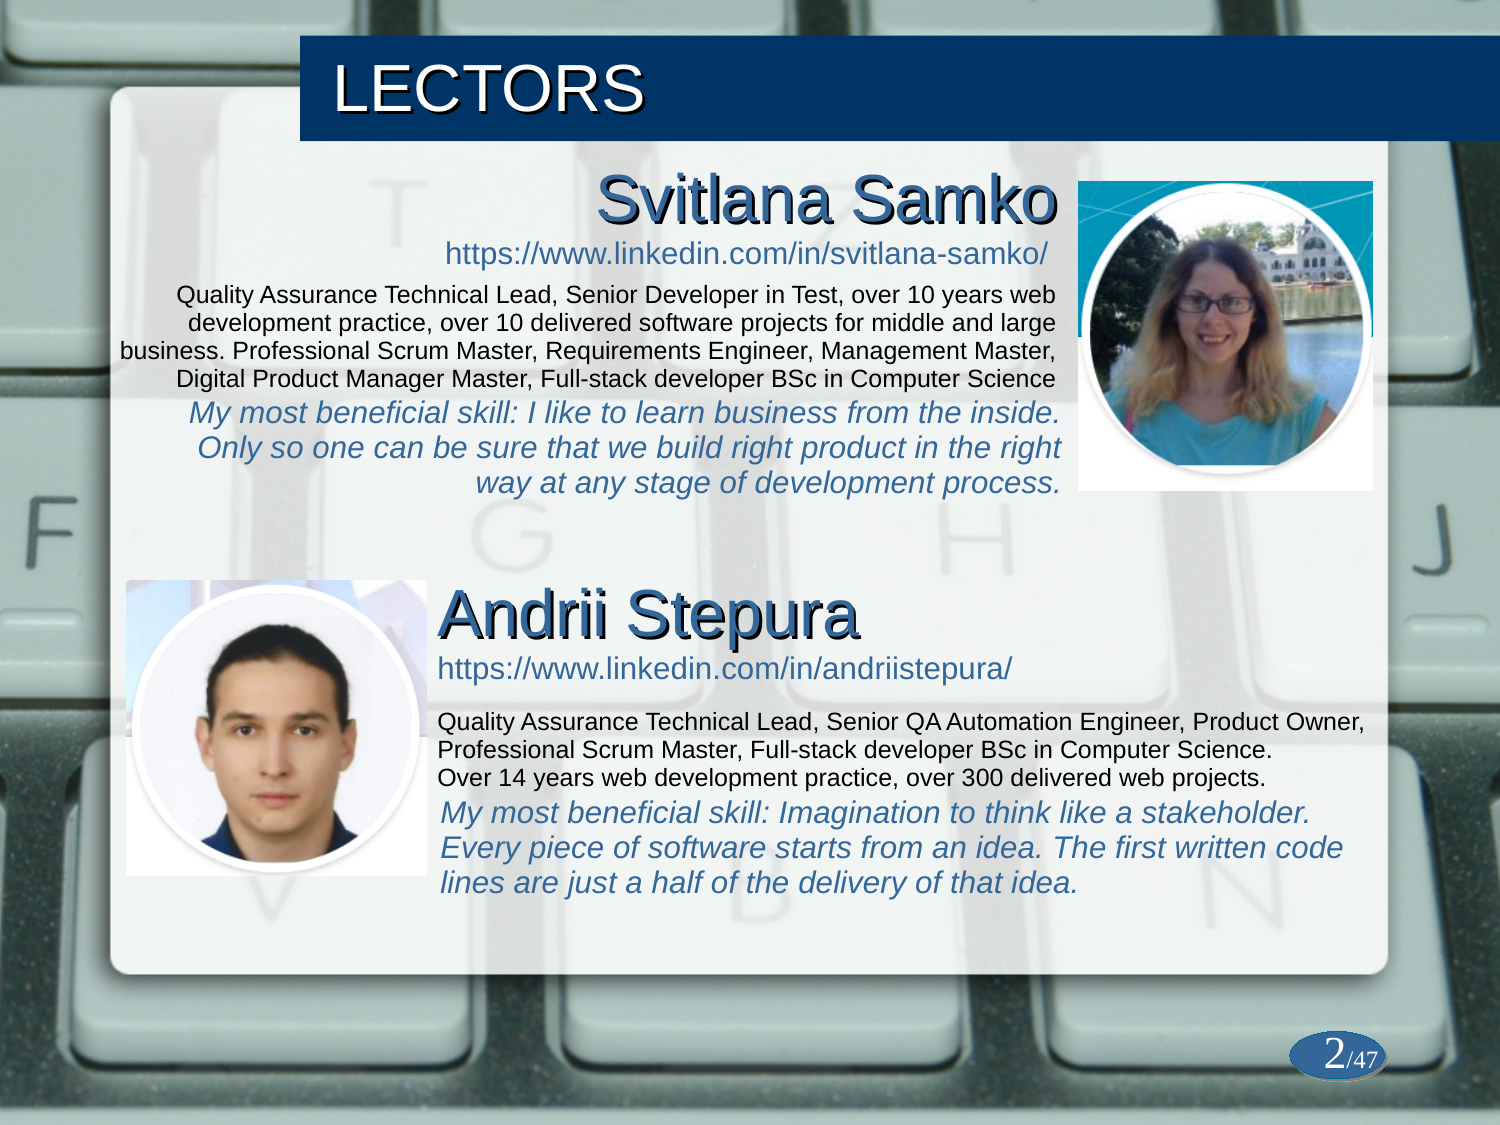

# LECTORS
Svitlana Samko
https://www.linkedin.com/in/svitlana-samko/
Quality Assurance Technical Lead, Senior Developer in Test, over 10 years web development practice, over 10 delivered software projects for middle and large business. Professional Scrum Master, Requirements Engineer, Management Master, Digital Product Manager Master, Full-stack developer BSc in Computer Science
My most beneficial skill: I like to learn business from the inside. Only so one can be sure that we build right product in the right way at any stage of development process.
Andrii Stepura
https://www.linkedin.com/in/andriistepura/
Quality Assurance Technical Lead, Senior QA Automation Engineer, Product Owner, Professional Scrum Master, Full-stack developer BSc in Computer Science.
Over 14 years web development practice, over 300 delivered web projects.
My most beneficial skill: Imagination to think like a stakeholder. Every piece of software starts from an idea. The first written code lines are just a half of the delivery of that idea.
2